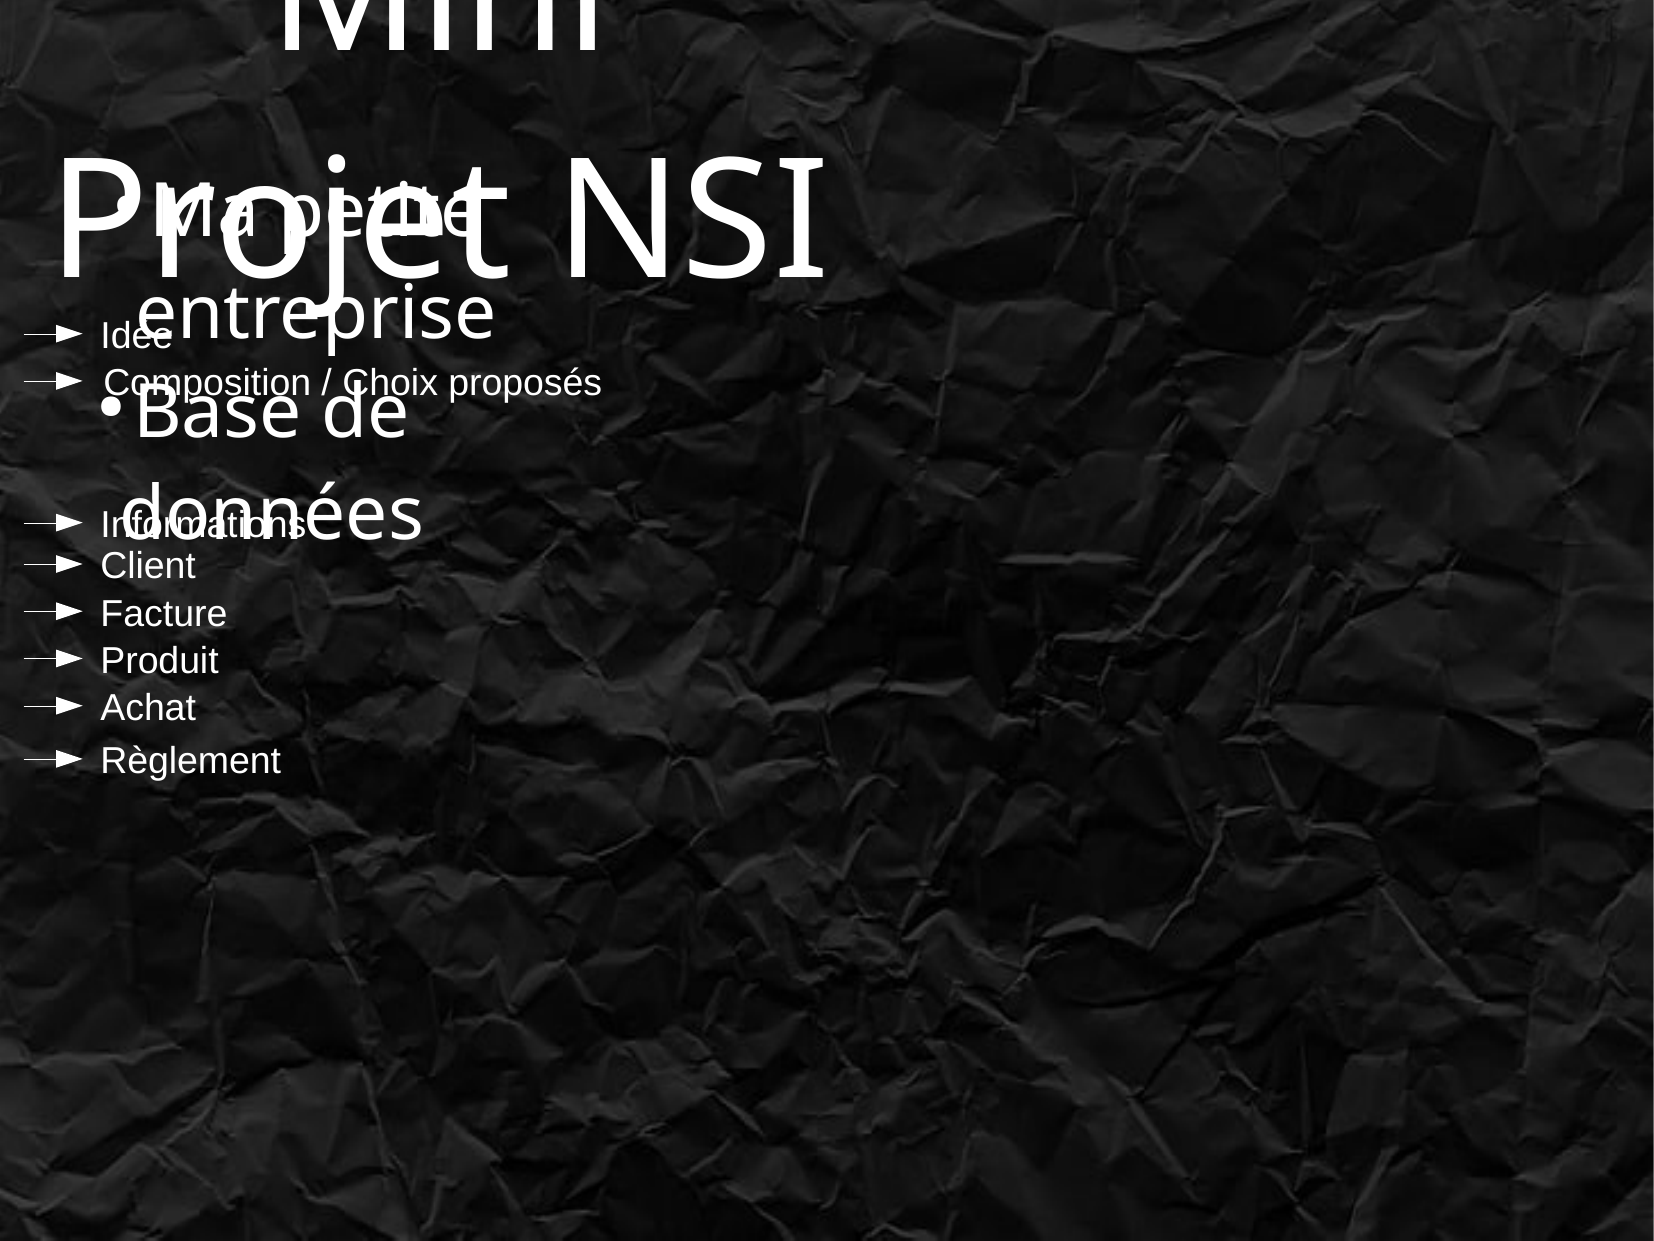

Mini Projet NSI
Ma petite entreprise
Idée
Composition / Choix proposés
Base de données
Informations
Client
Facture
Produit
Achat
Règlement